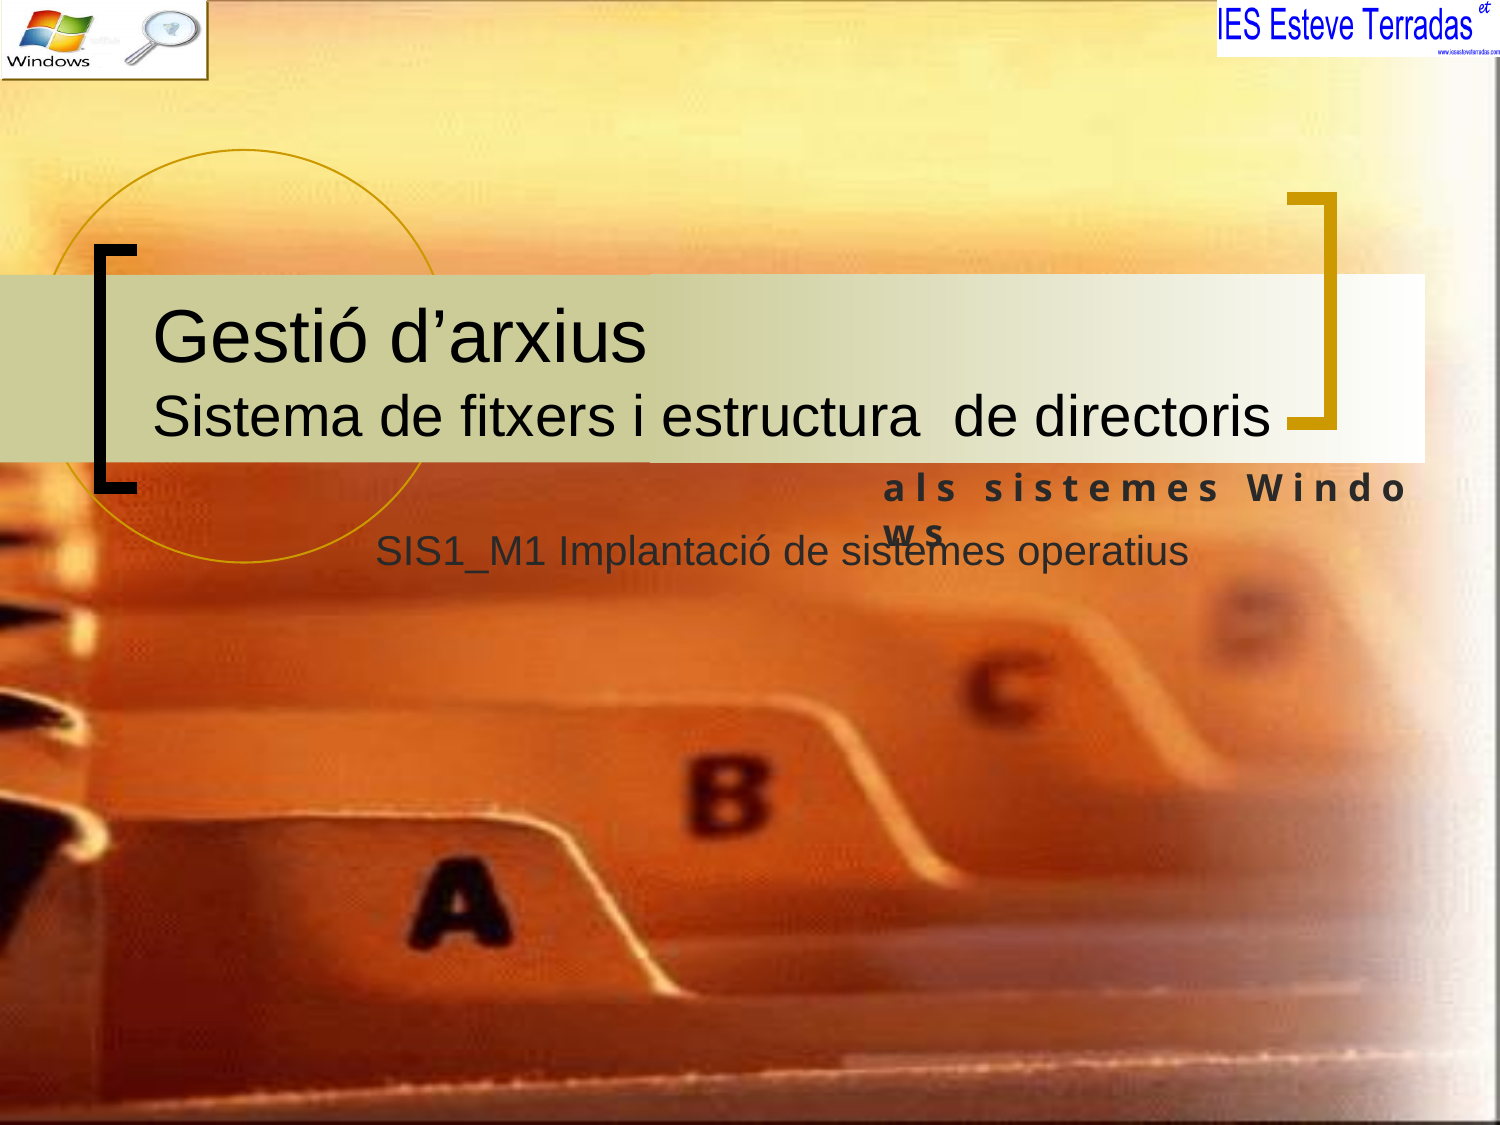

# Gestió d’arxius Sistema de fitxers i estructura de directoris
a l s s i s t e m e s W i n d o w s
SIS1_M1 Implantació de sistemes operatius